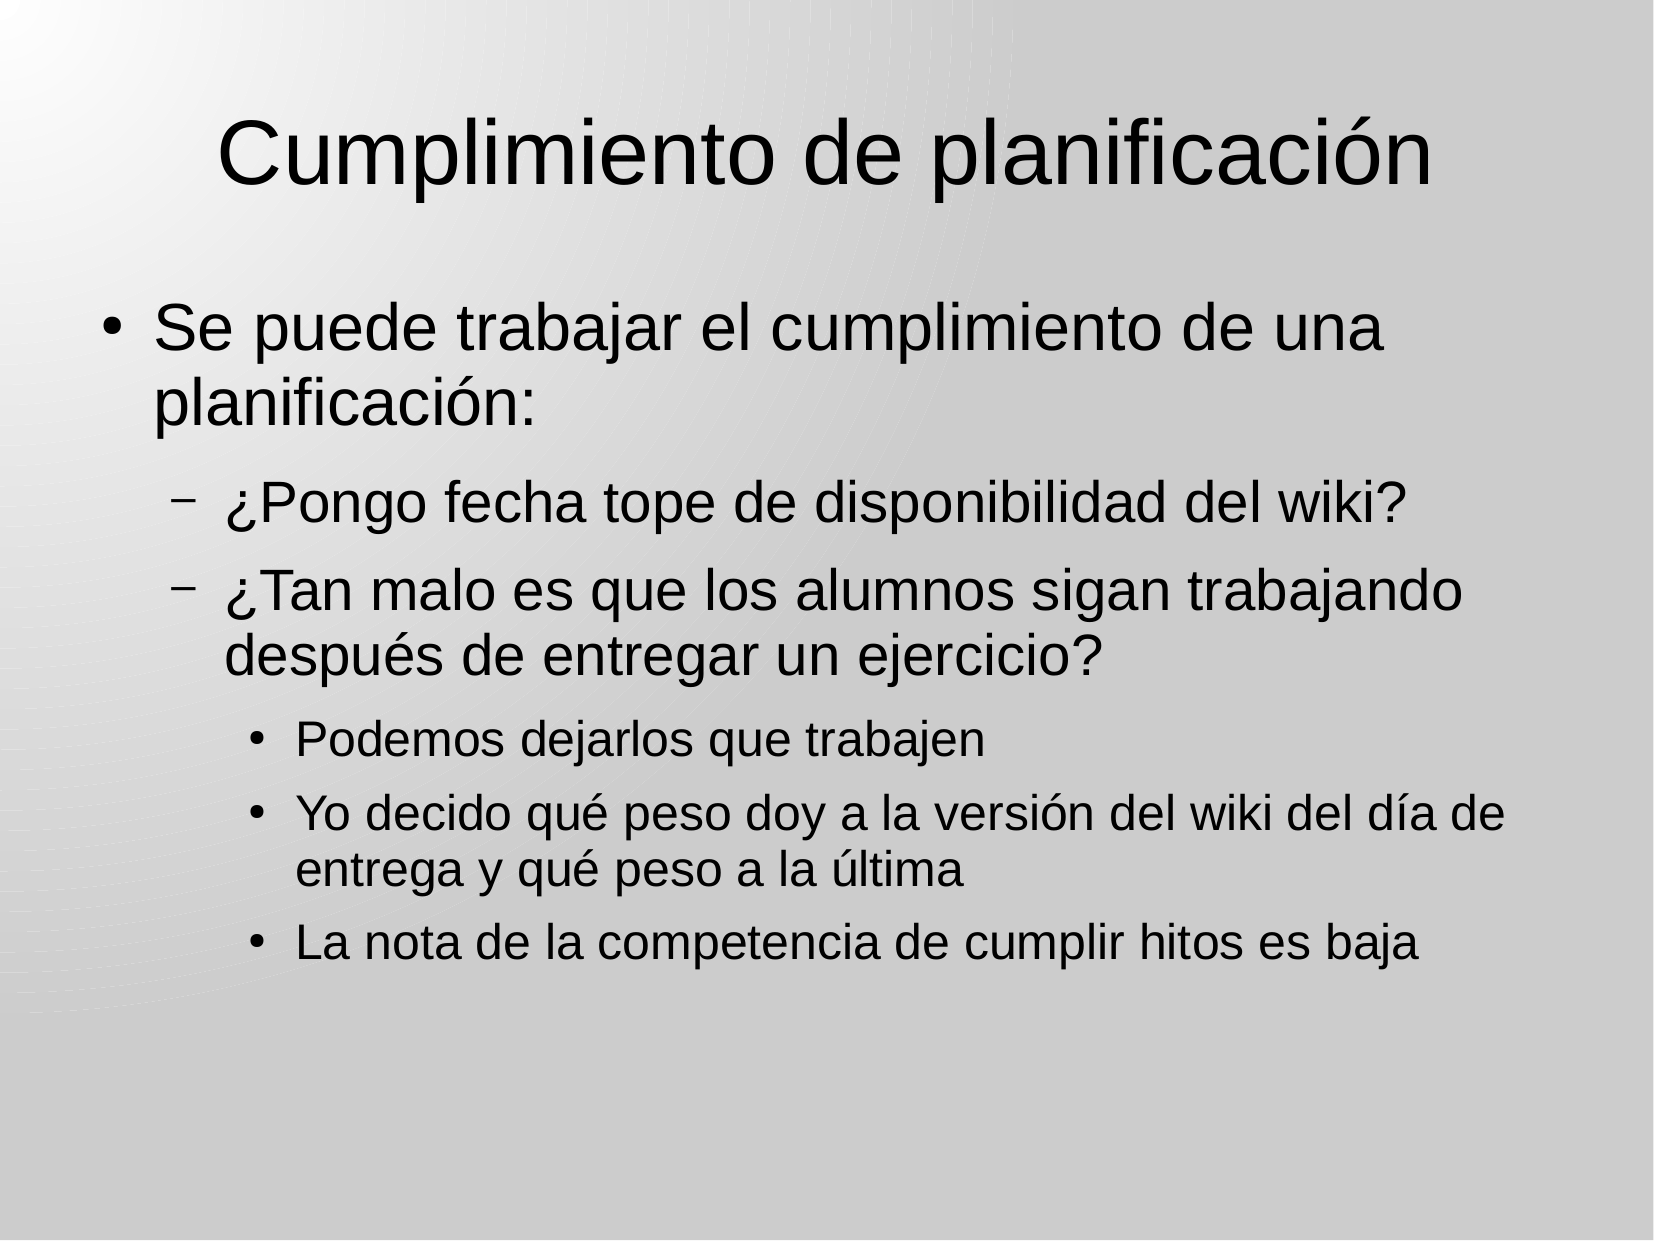

# Cumplimiento de planificación
Se puede trabajar el cumplimiento de una planificación:
¿Pongo fecha tope de disponibilidad del wiki?
¿Tan malo es que los alumnos sigan trabajando después de entregar un ejercicio?
Podemos dejarlos que trabajen
Yo decido qué peso doy a la versión del wiki del día de entrega y qué peso a la última
La nota de la competencia de cumplir hitos es baja